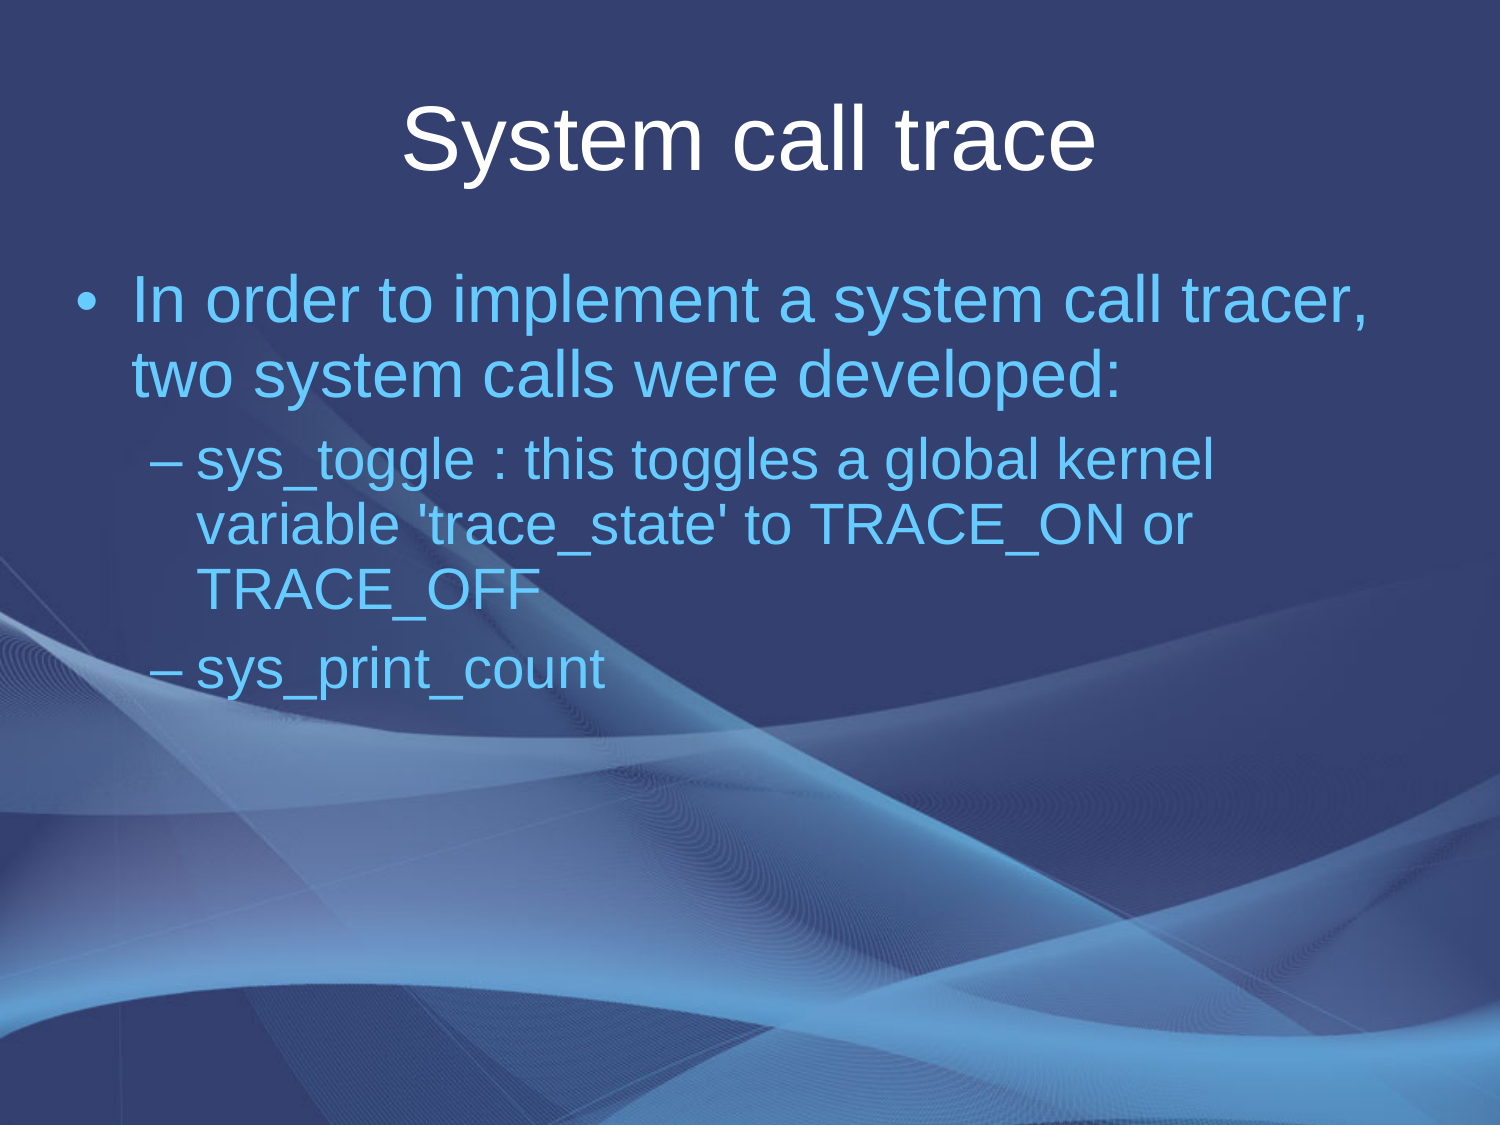

# System call trace
In order to implement a system call tracer, two system calls were developed:
sys_toggle : this toggles a global kernel variable 'trace_state' to TRACE_ON or TRACE_OFF
sys_print_count